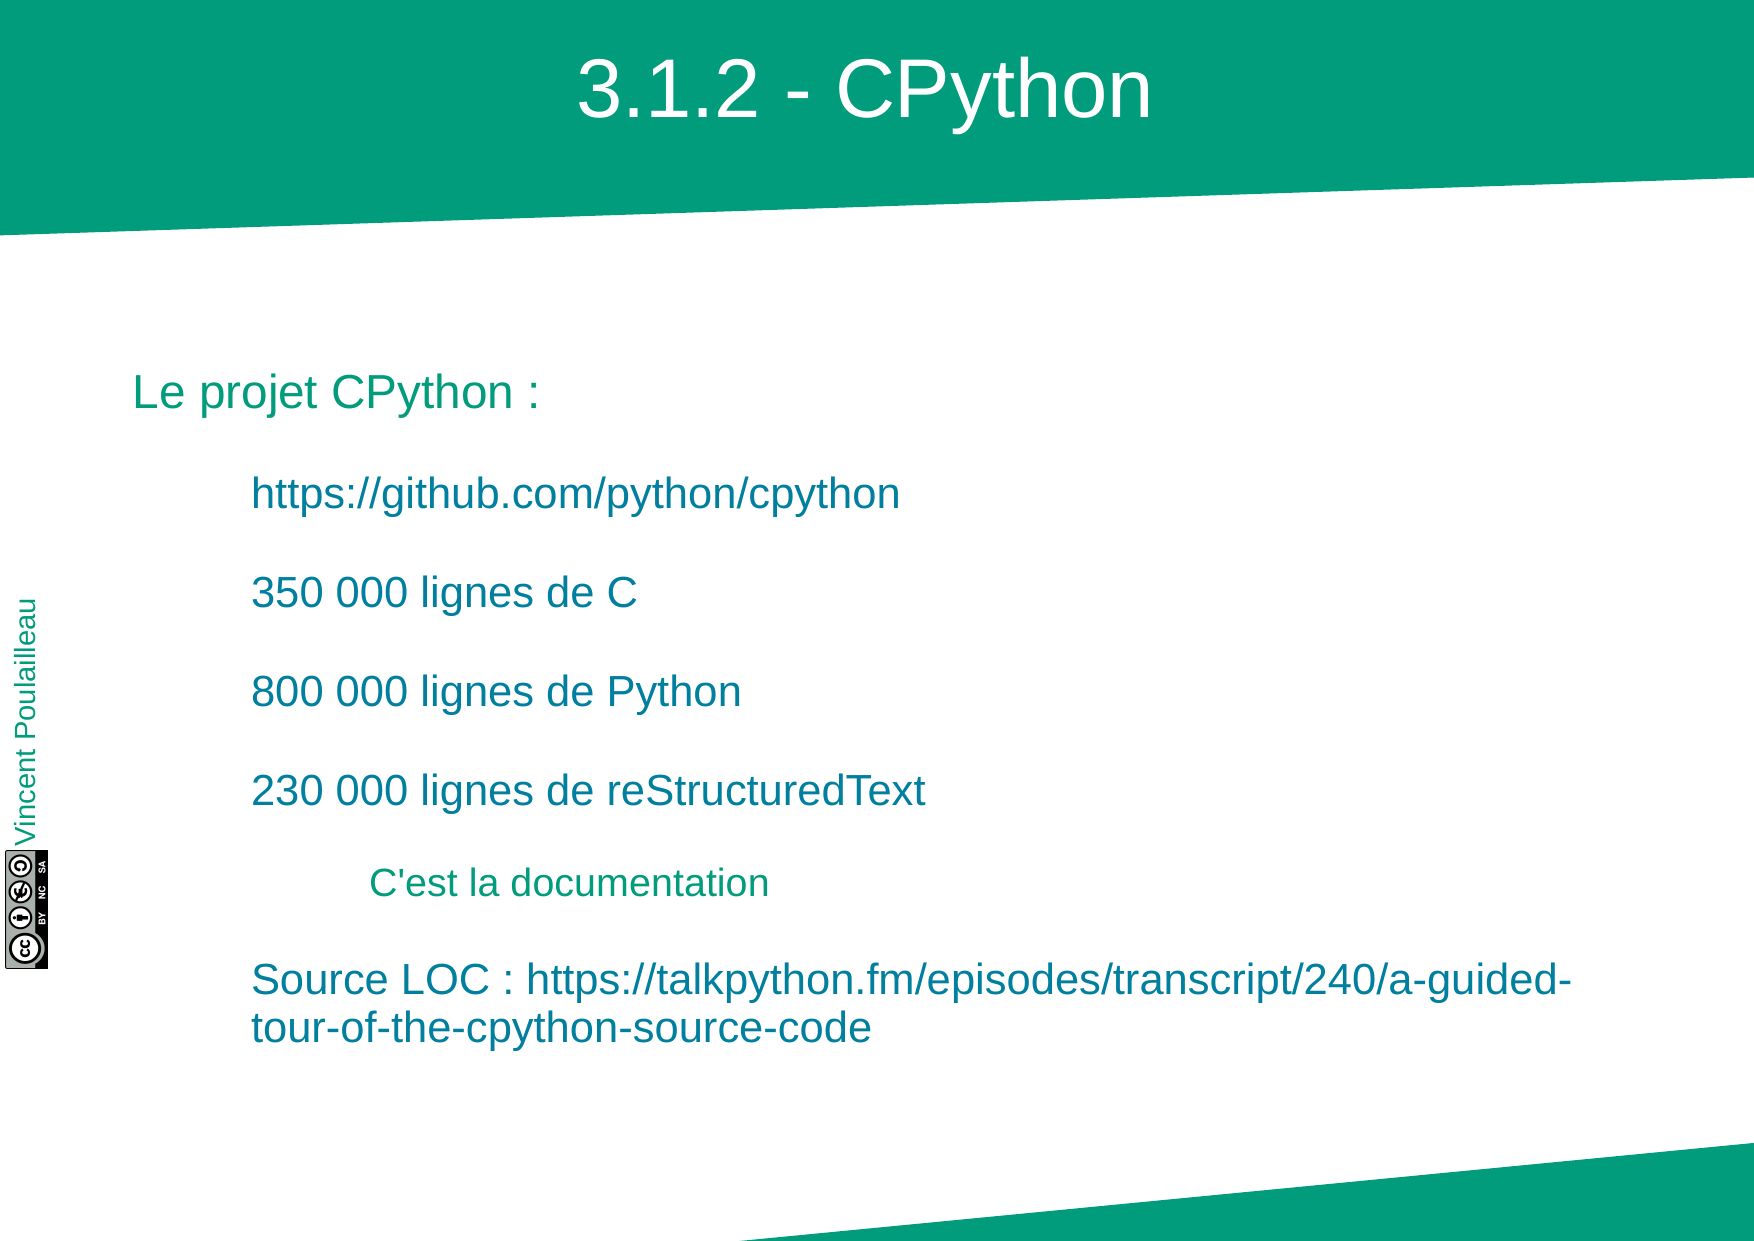

3.1.2 - CPython
Le projet CPython :
https://github.com/python/cpython
350 000 lignes de C
800 000 lignes de Python
230 000 lignes de reStructuredText
C'est la documentation
Source LOC : https://talkpython.fm/episodes/transcript/240/a-guided-tour-of-the-cpython-source-code
© 2019 Vincent Poulailleau